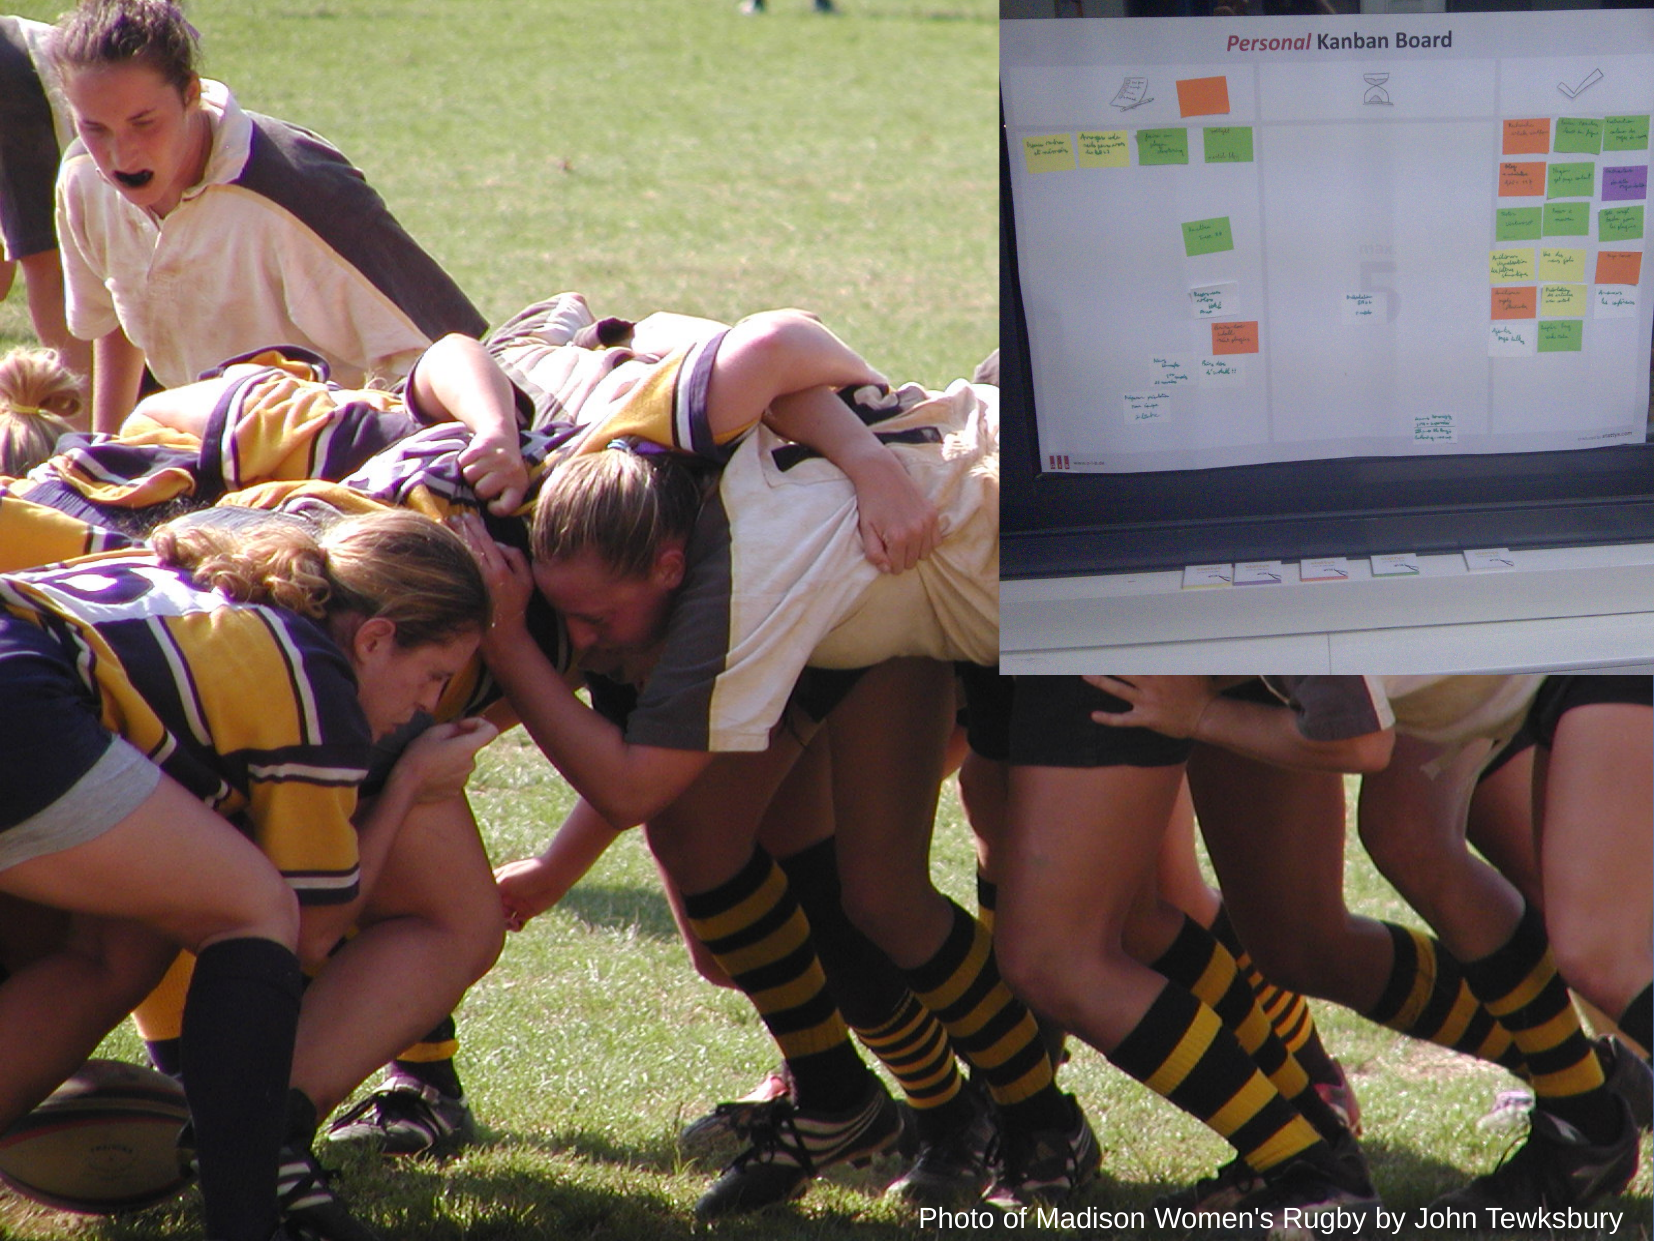

Photo of Madison Women's Rugby by John Tewksbury